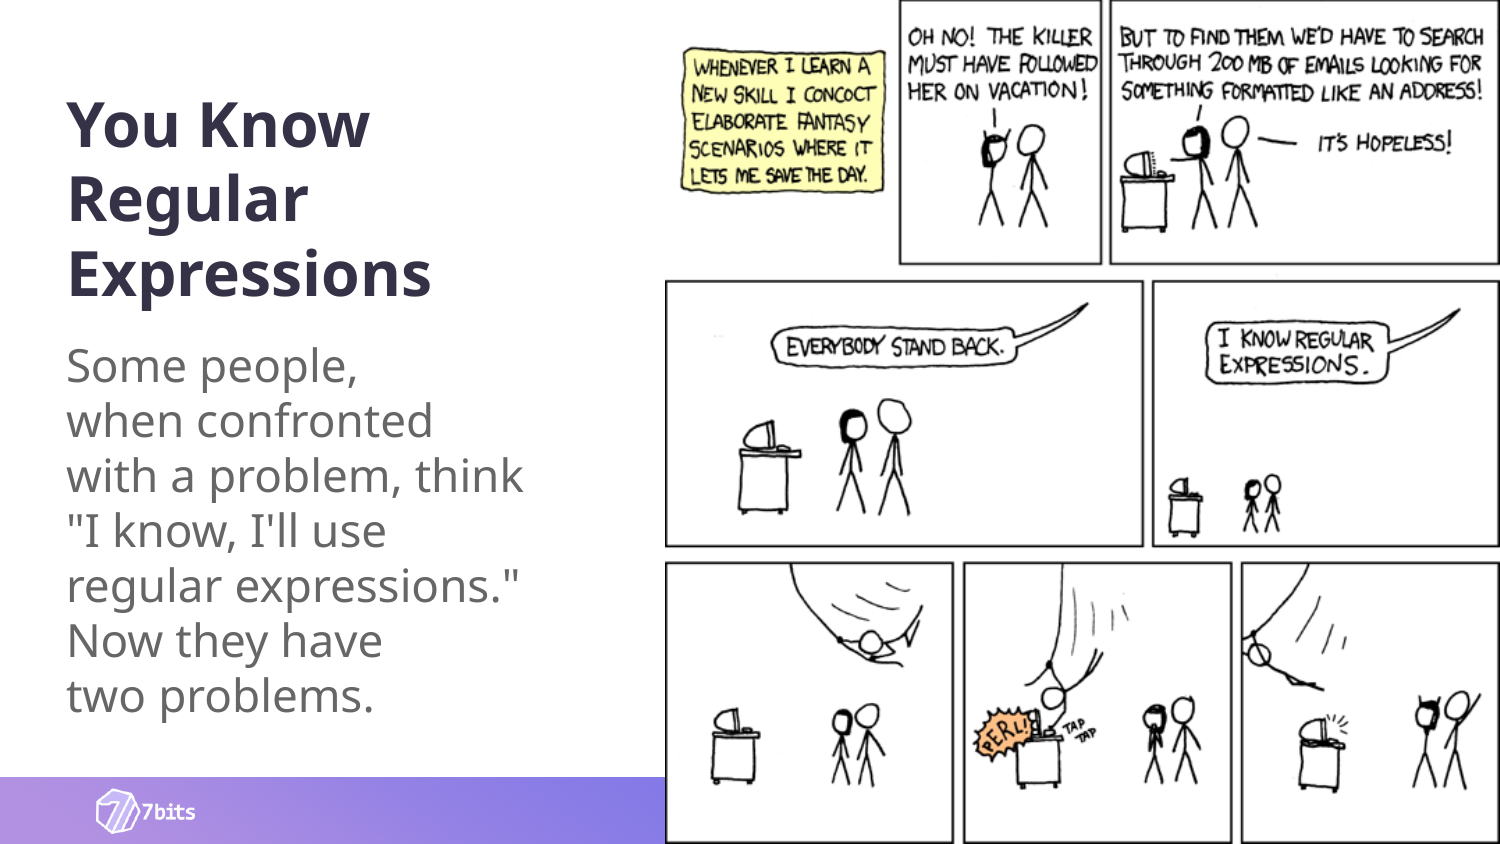

# You Know Regular Expressions
Some people,
when confronted
with a problem, think
"I know, I'll use
regular expressions."
Now they have
two problems.